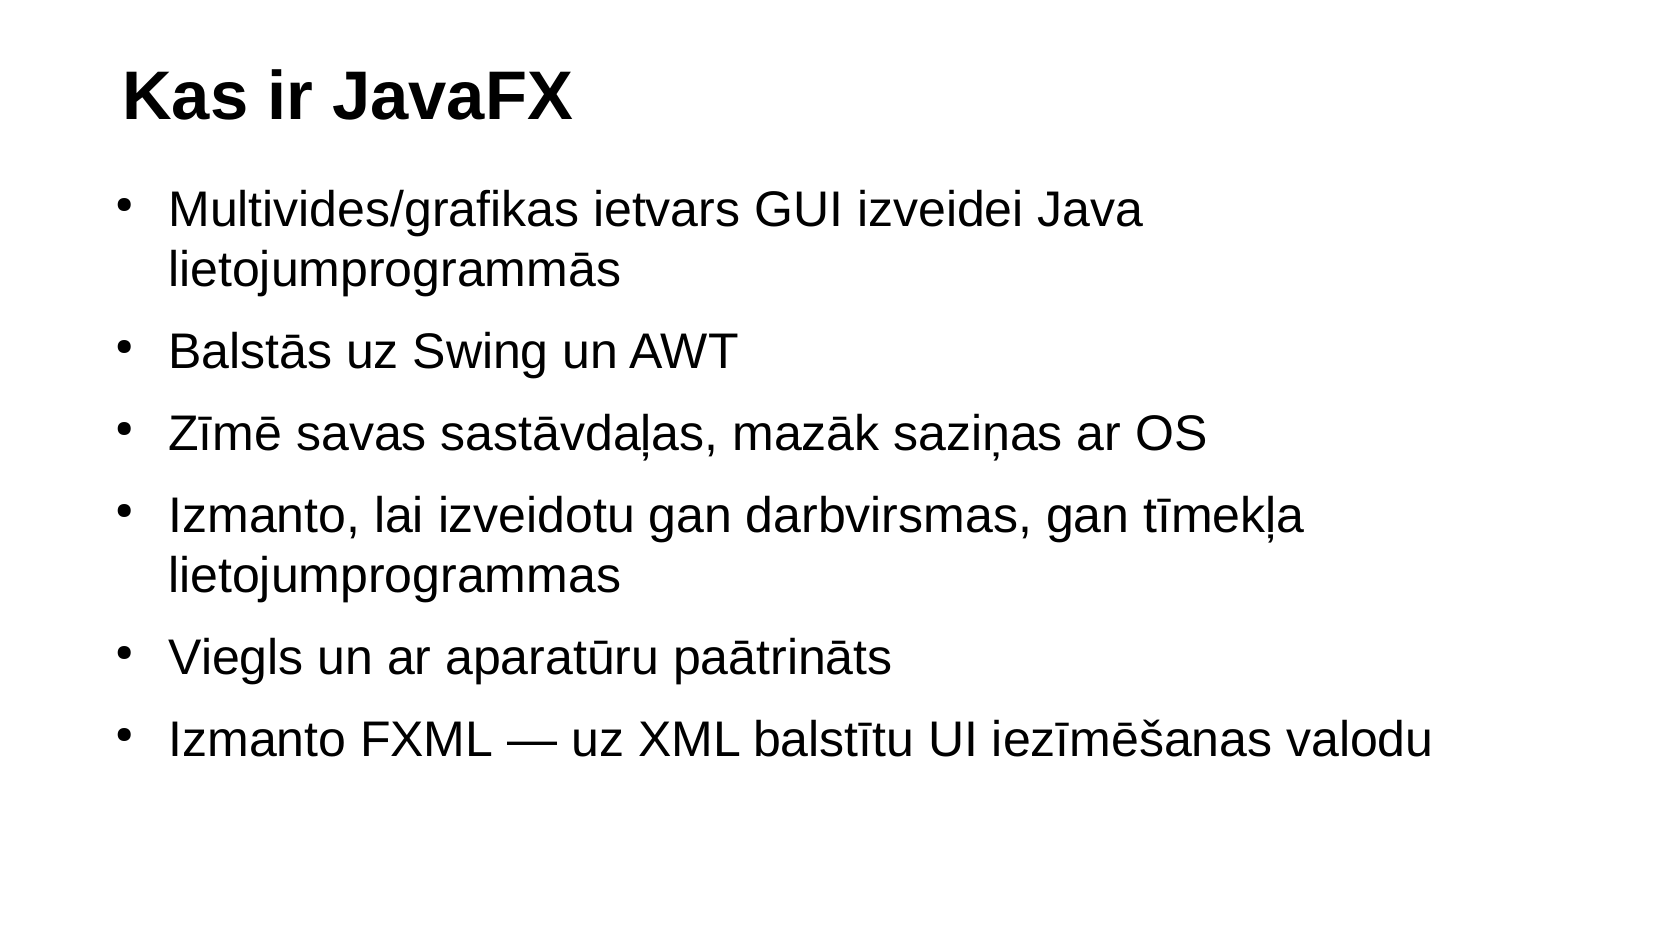

# Kas ir JavaFX
Multivides/grafikas ietvars GUI izveidei Java lietojumprogrammās
Balstās uz Swing un AWT
Zīmē savas sastāvdaļas, mazāk saziņas ar OS
Izmanto, lai izveidotu gan darbvirsmas, gan tīmekļa lietojumprogrammas
Viegls un ar aparatūru paātrināts
Izmanto FXML — uz XML balstītu UI iezīmēšanas valodu